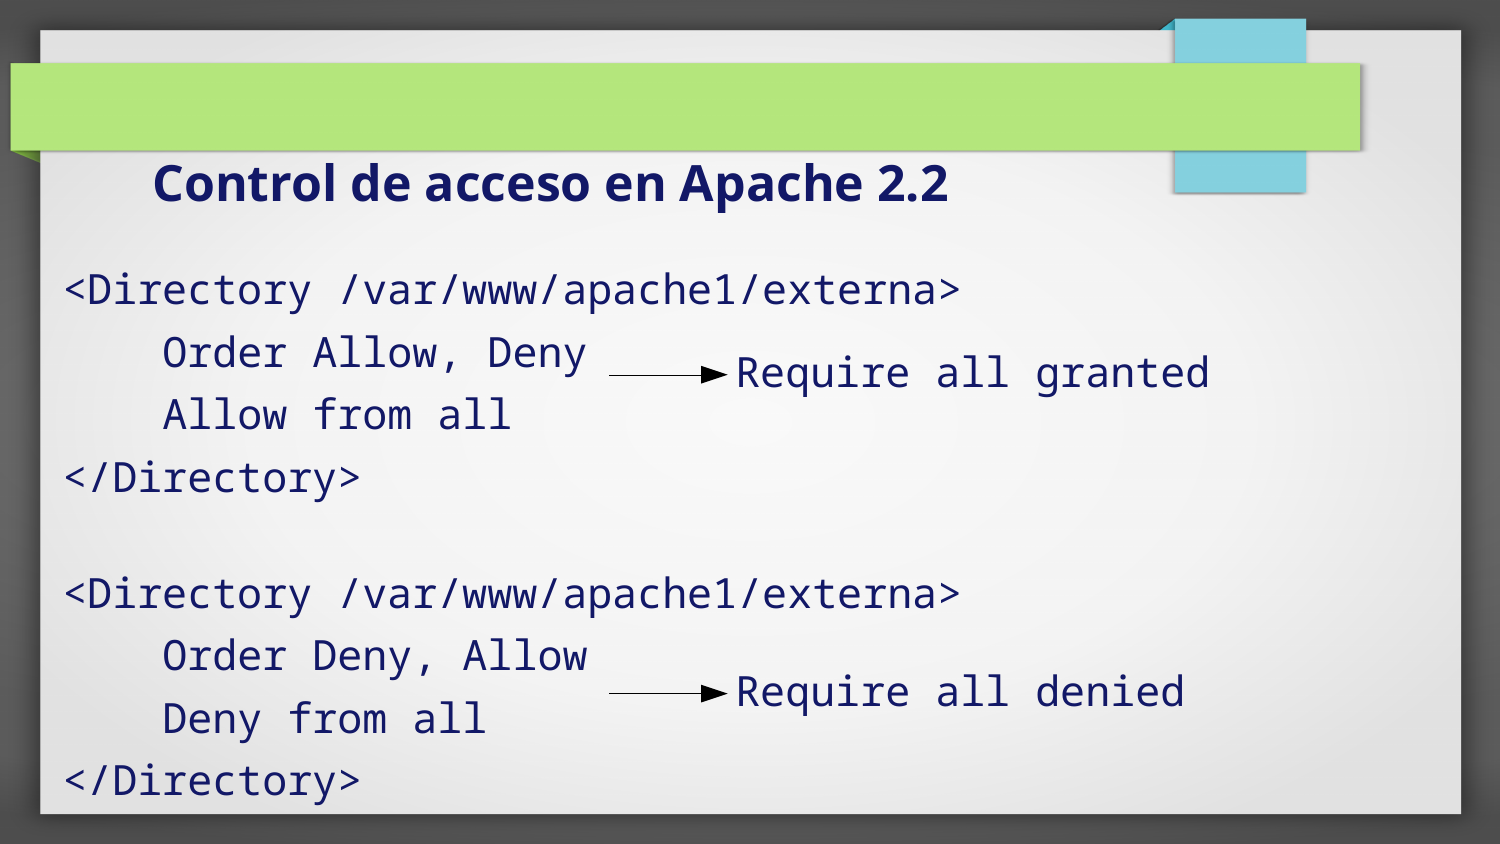

# Control de acceso en Apache 2.2
<Directory /var/www/apache1/externa>
 Order Allow, Deny
 Allow from all
</Directory>
Require all granted
<Directory /var/www/apache1/externa>
 Order Deny, Allow
 Deny from all
</Directory>
Require all denied